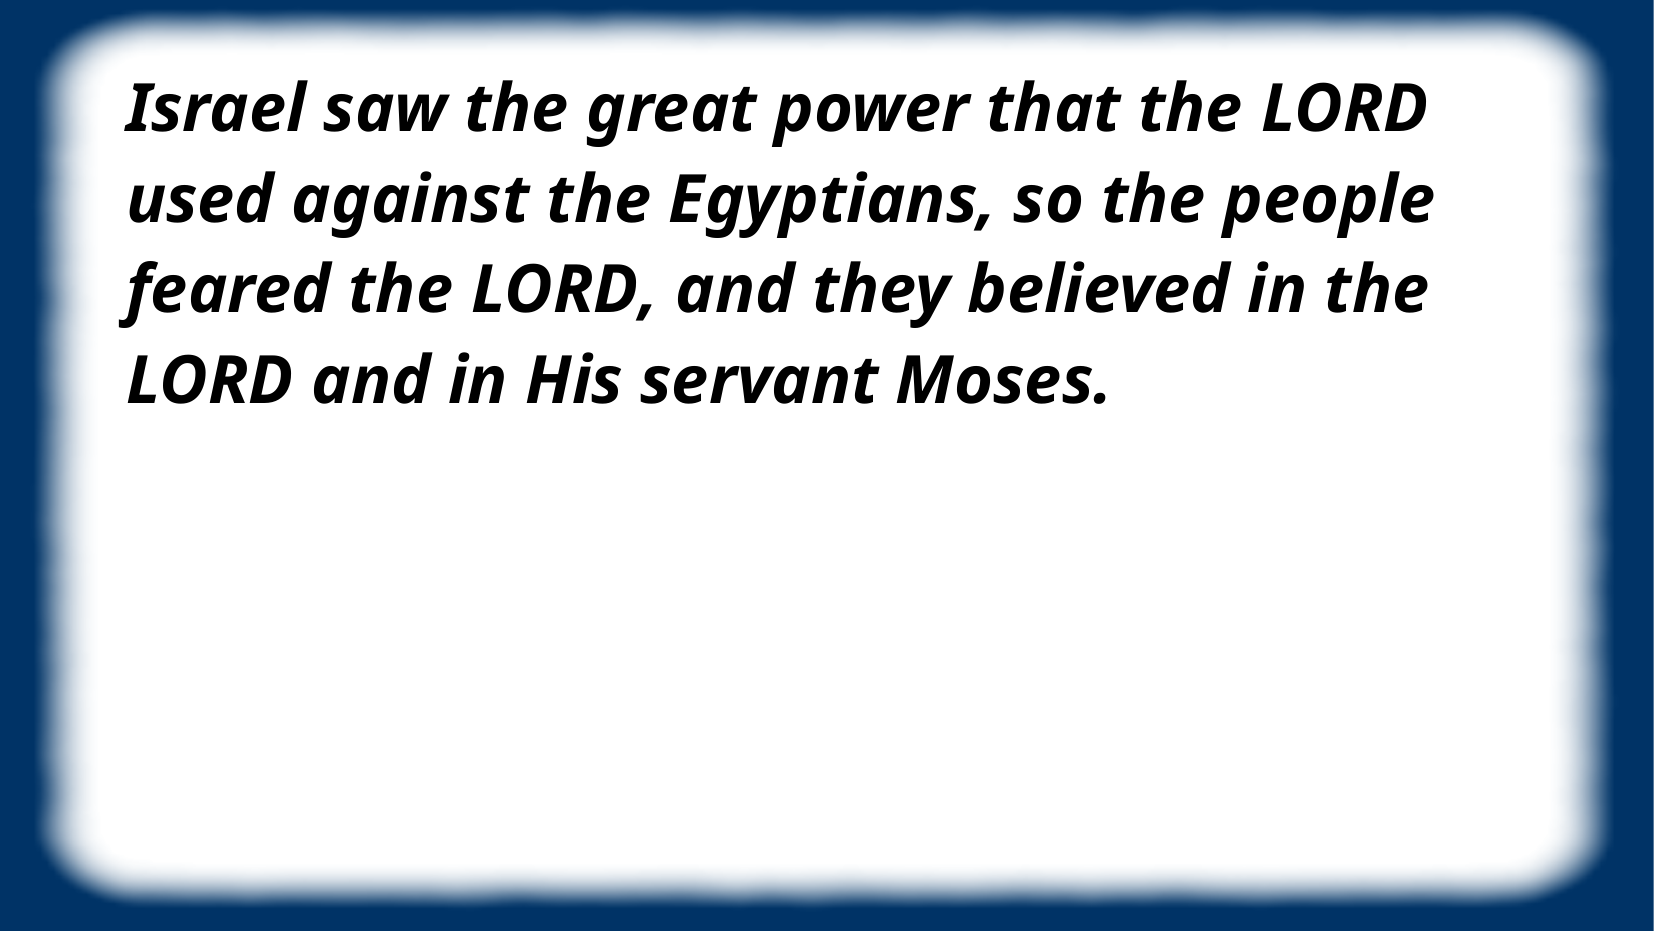

Israel saw the great power that the Lord used against the Egyptians, so the people feared the Lord, and they believed in the Lord and in His servant Moses.